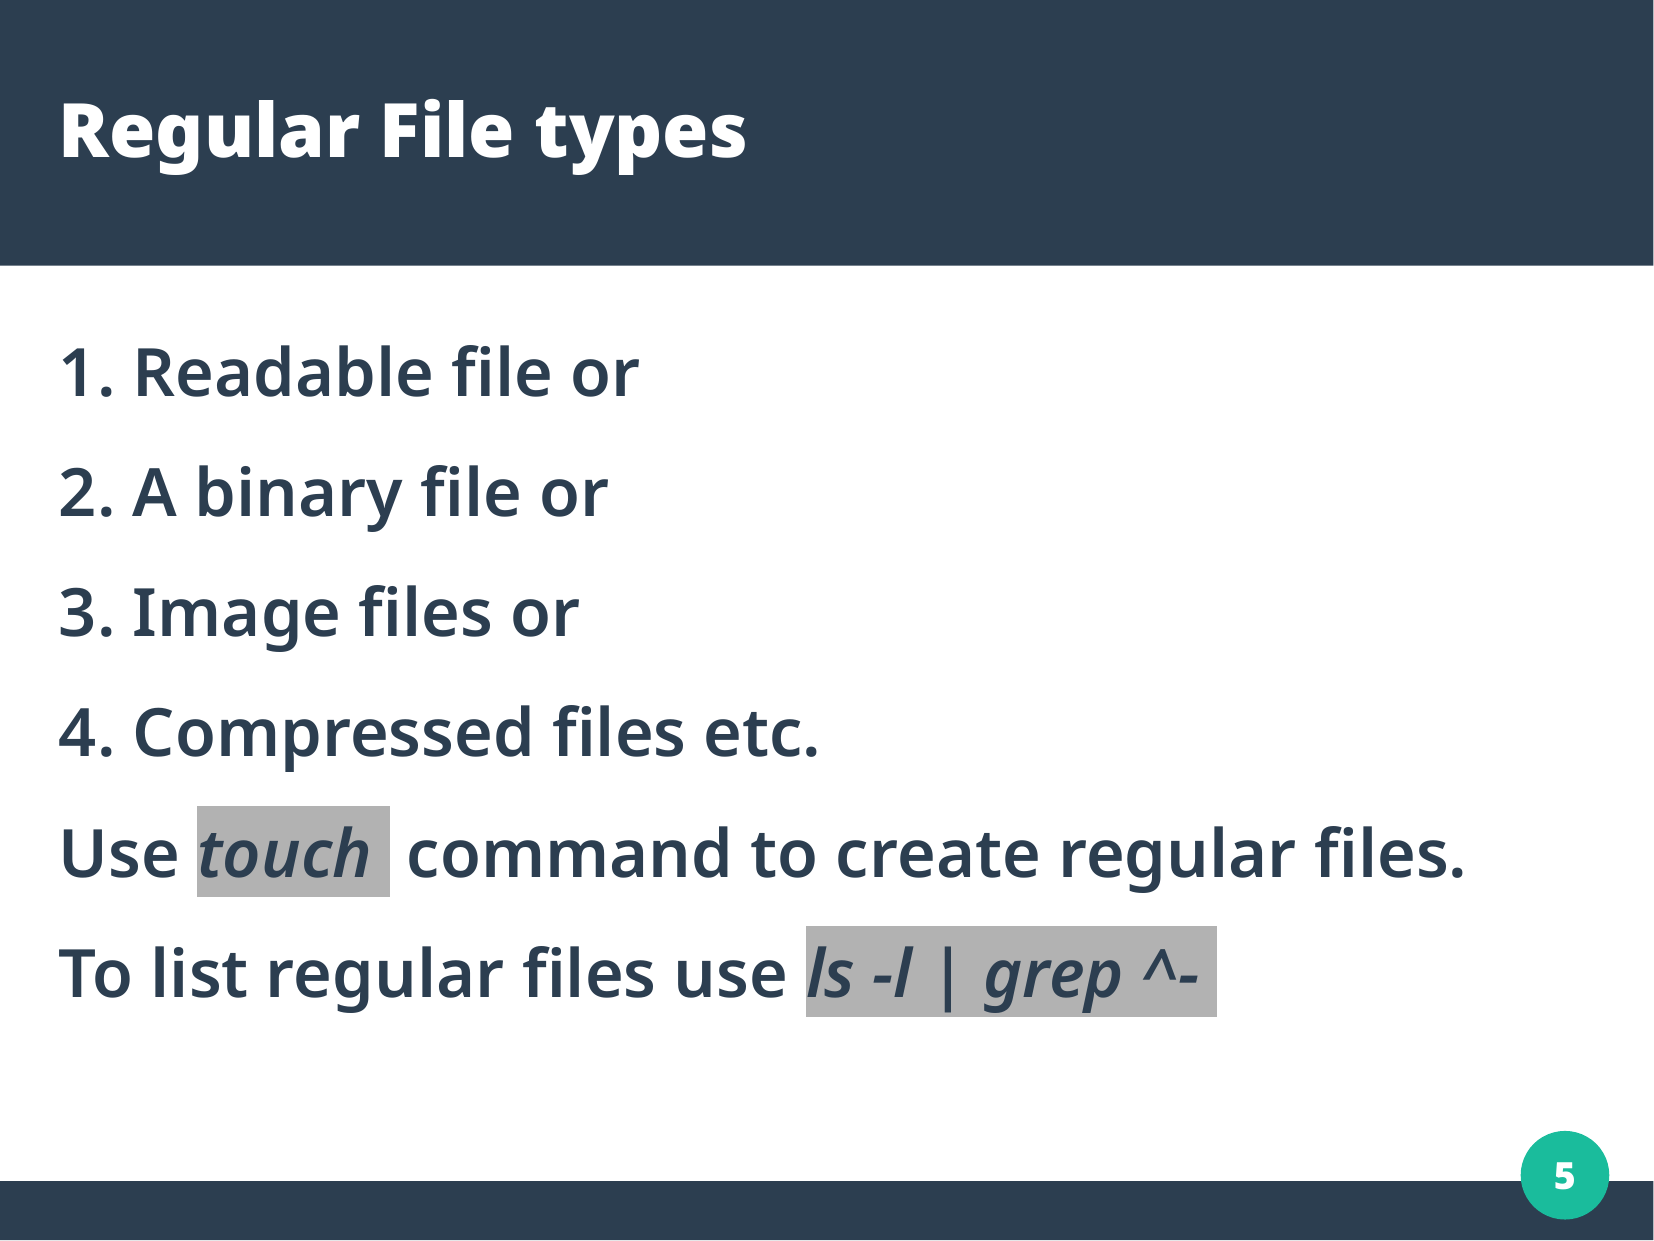

# Regular File types
1. Readable file or
2. A binary file or
3. Image files or
4. Compressed files etc.
Use touch command to create regular files.
To list regular files use ls -l | grep ^-
5